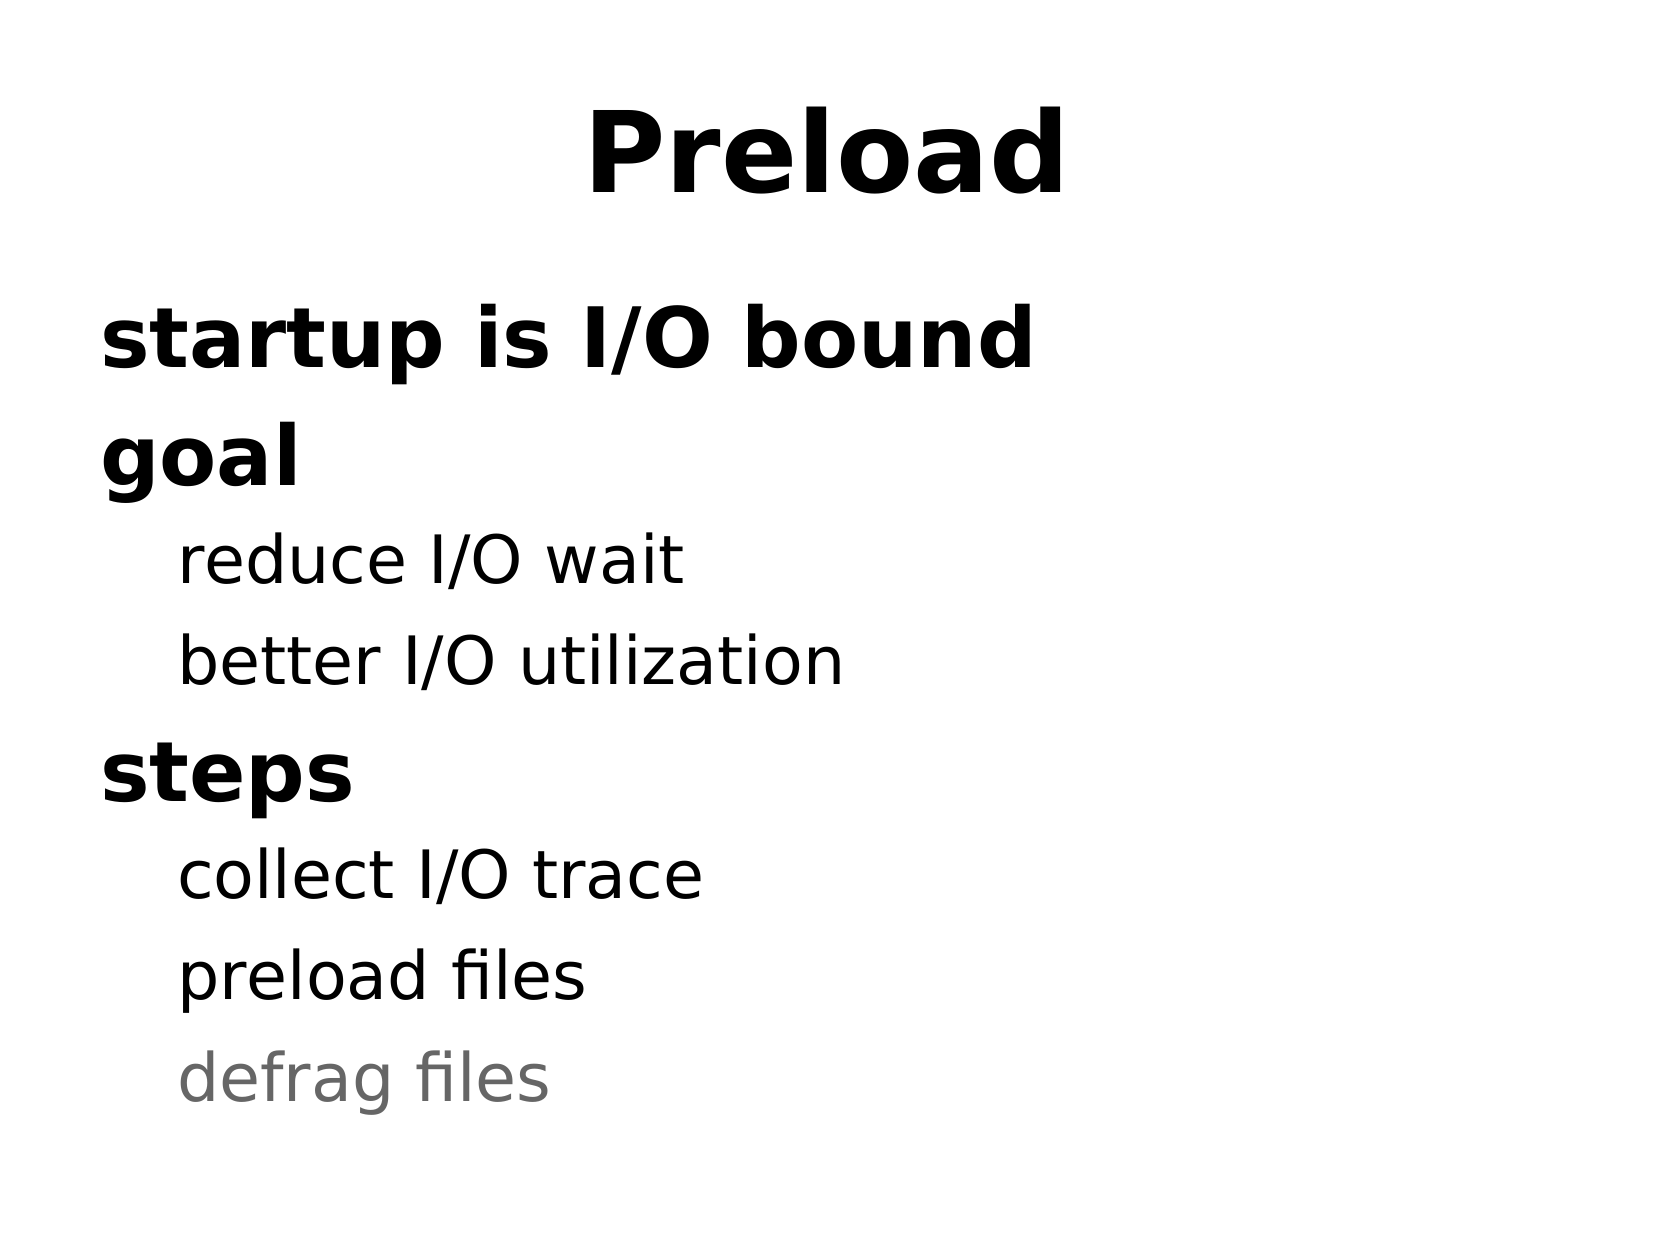

# Preload
startup is I/O bound
goal
reduce I/O wait
better I/O utilization
steps
collect I/O trace
preload files
defrag files